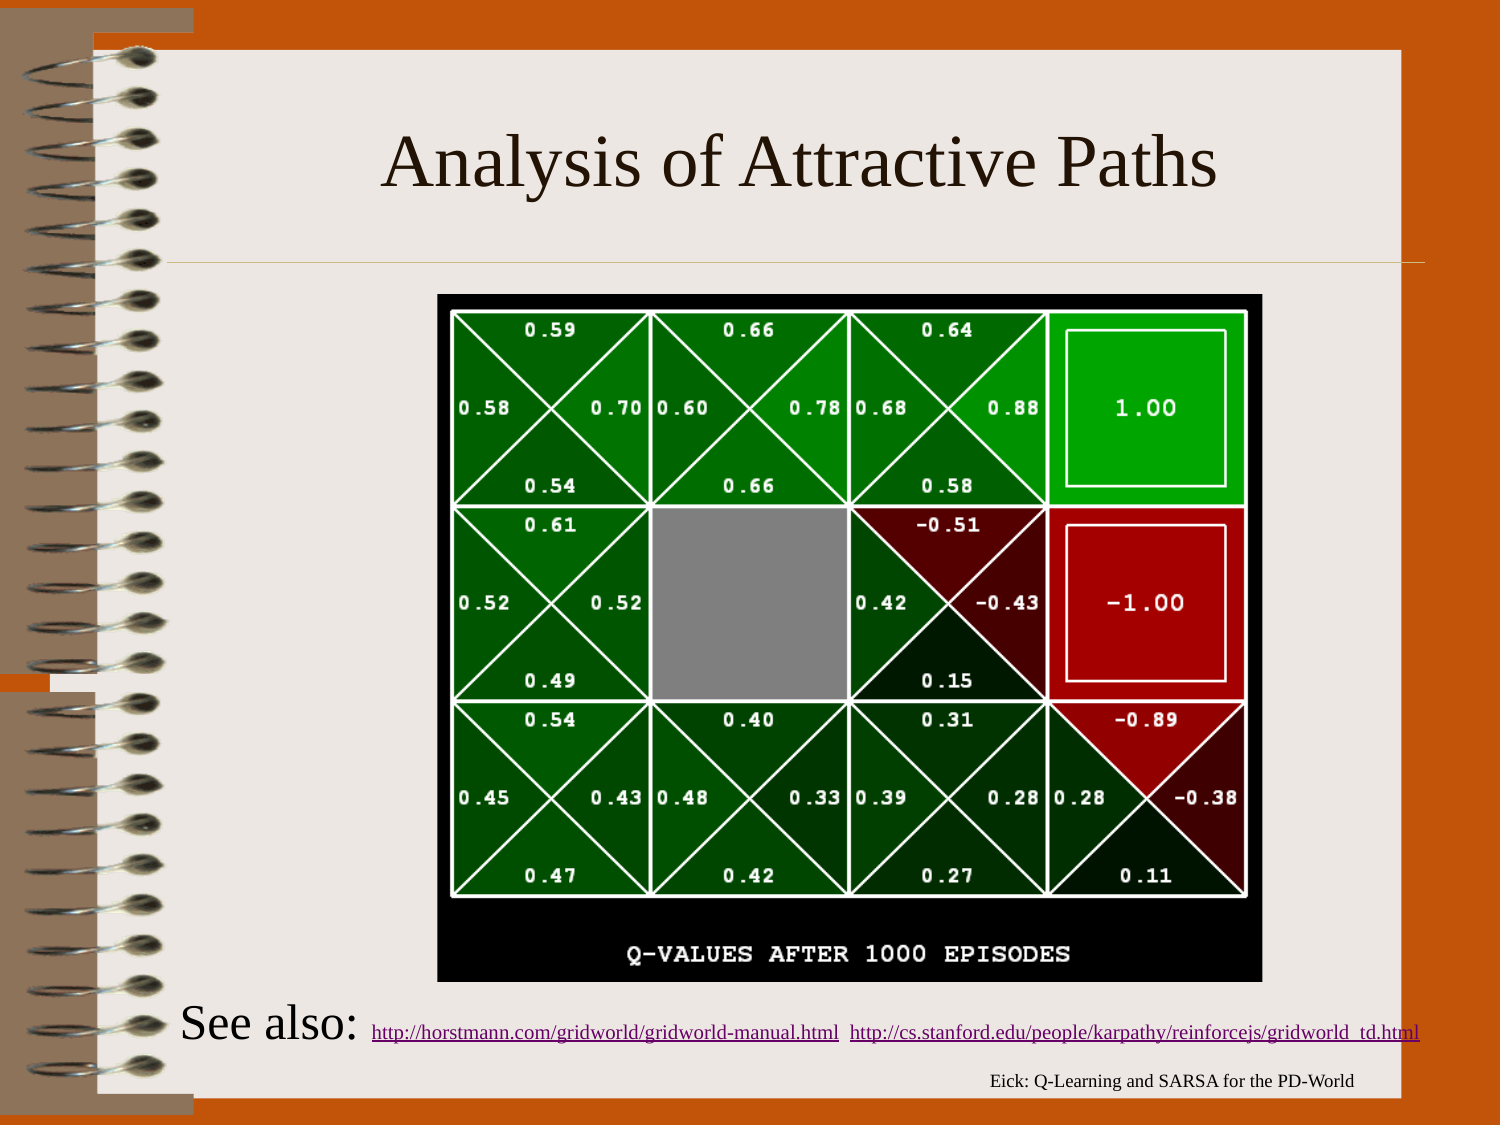

# Analysis of Attractive Paths
See also: http://horstmann.com/gridworld/gridworld-manual.html http://cs.stanford.edu/people/karpathy/reinforcejs/gridworld_td.html